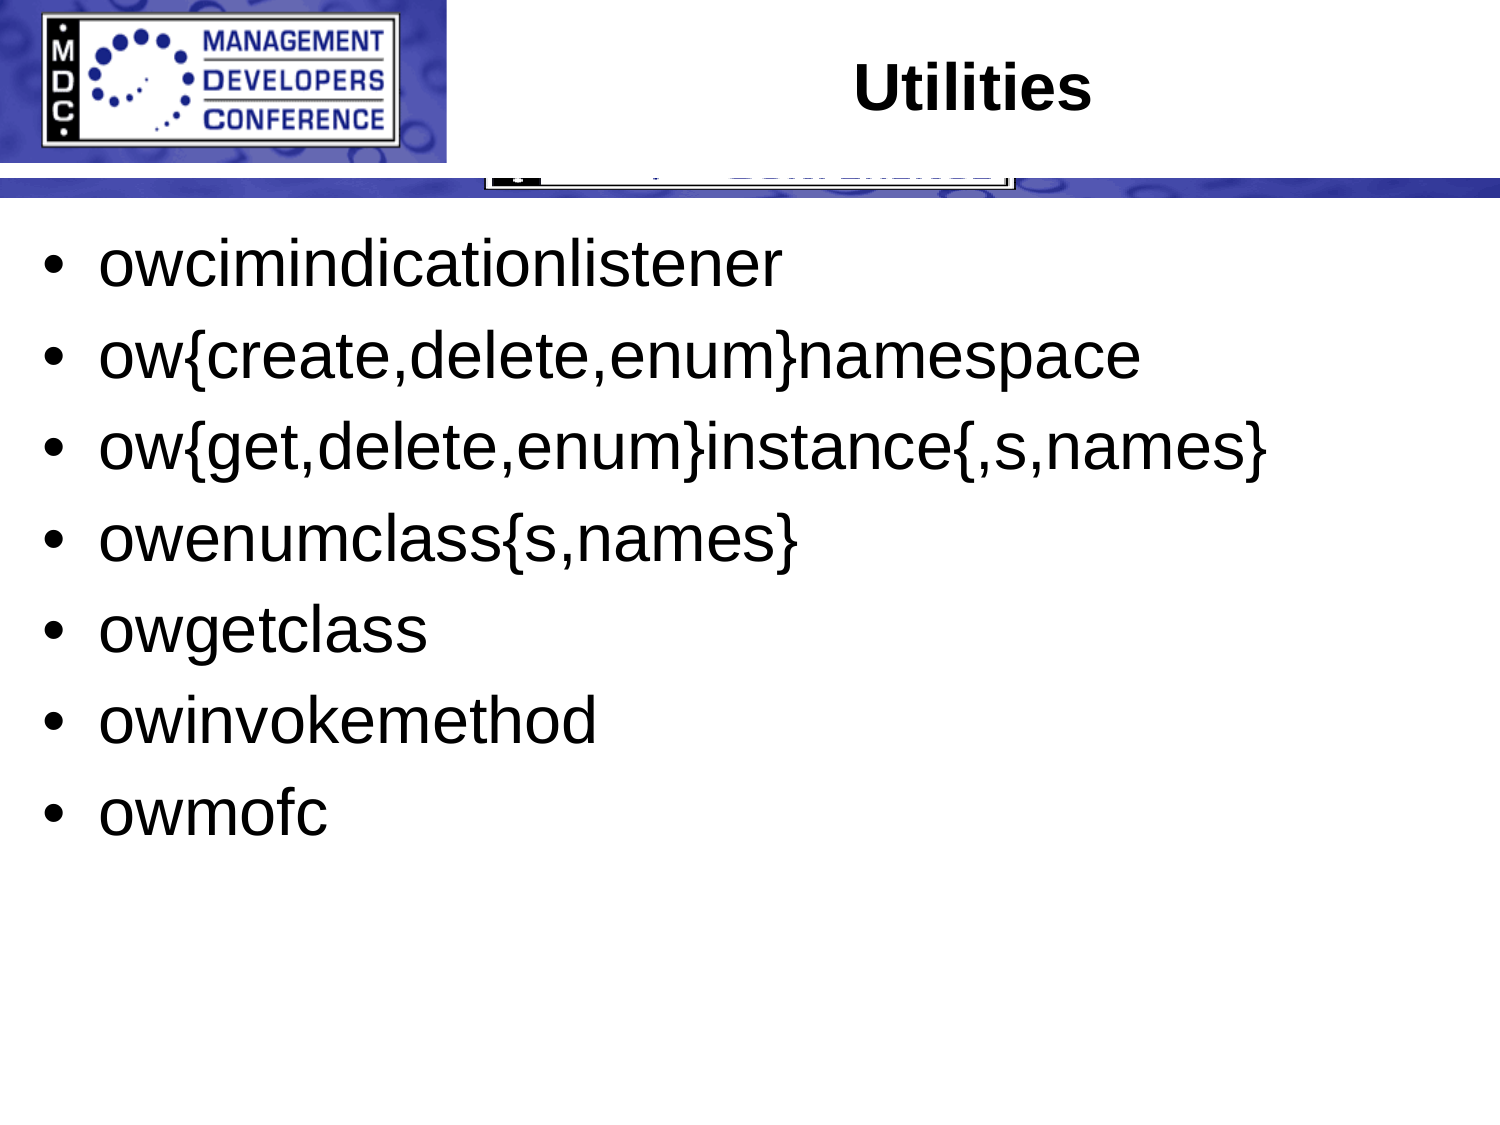

# Utilities
owcimindicationlistener
ow{create,delete,enum}namespace
ow{get,delete,enum}instance{,s,names}
owenumclass{s,names}
owgetclass
owinvokemethod
owmofc